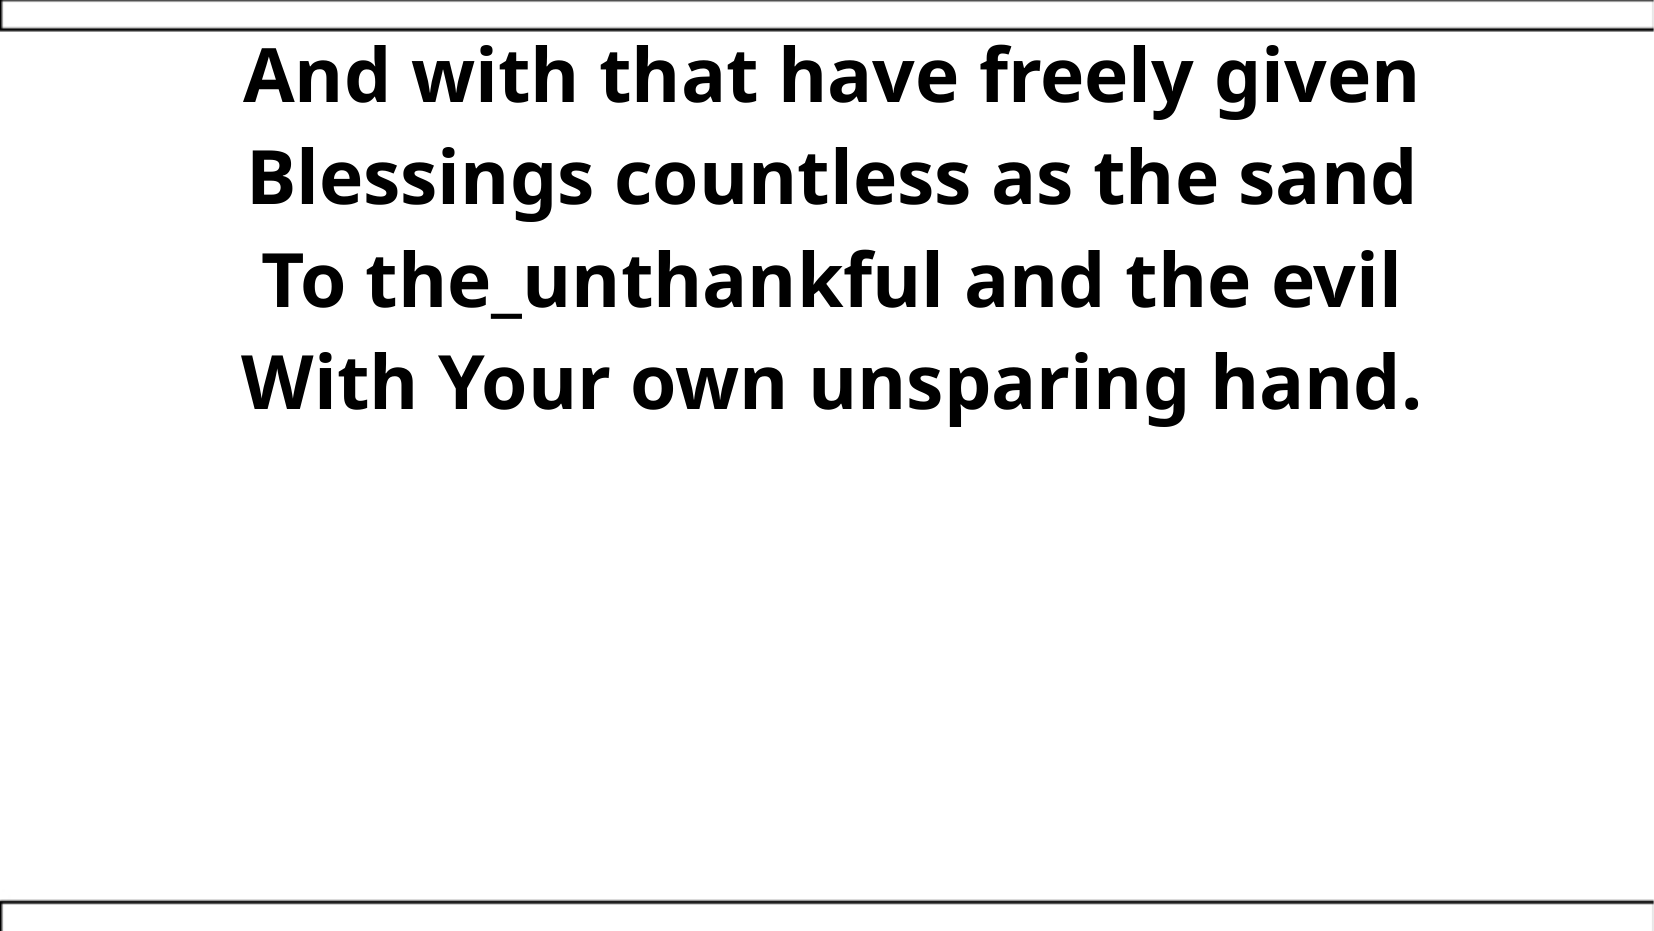

And with that have freely given
Blessings countless as the sand
To the_unthankful and the evil
With Your own unsparing hand.